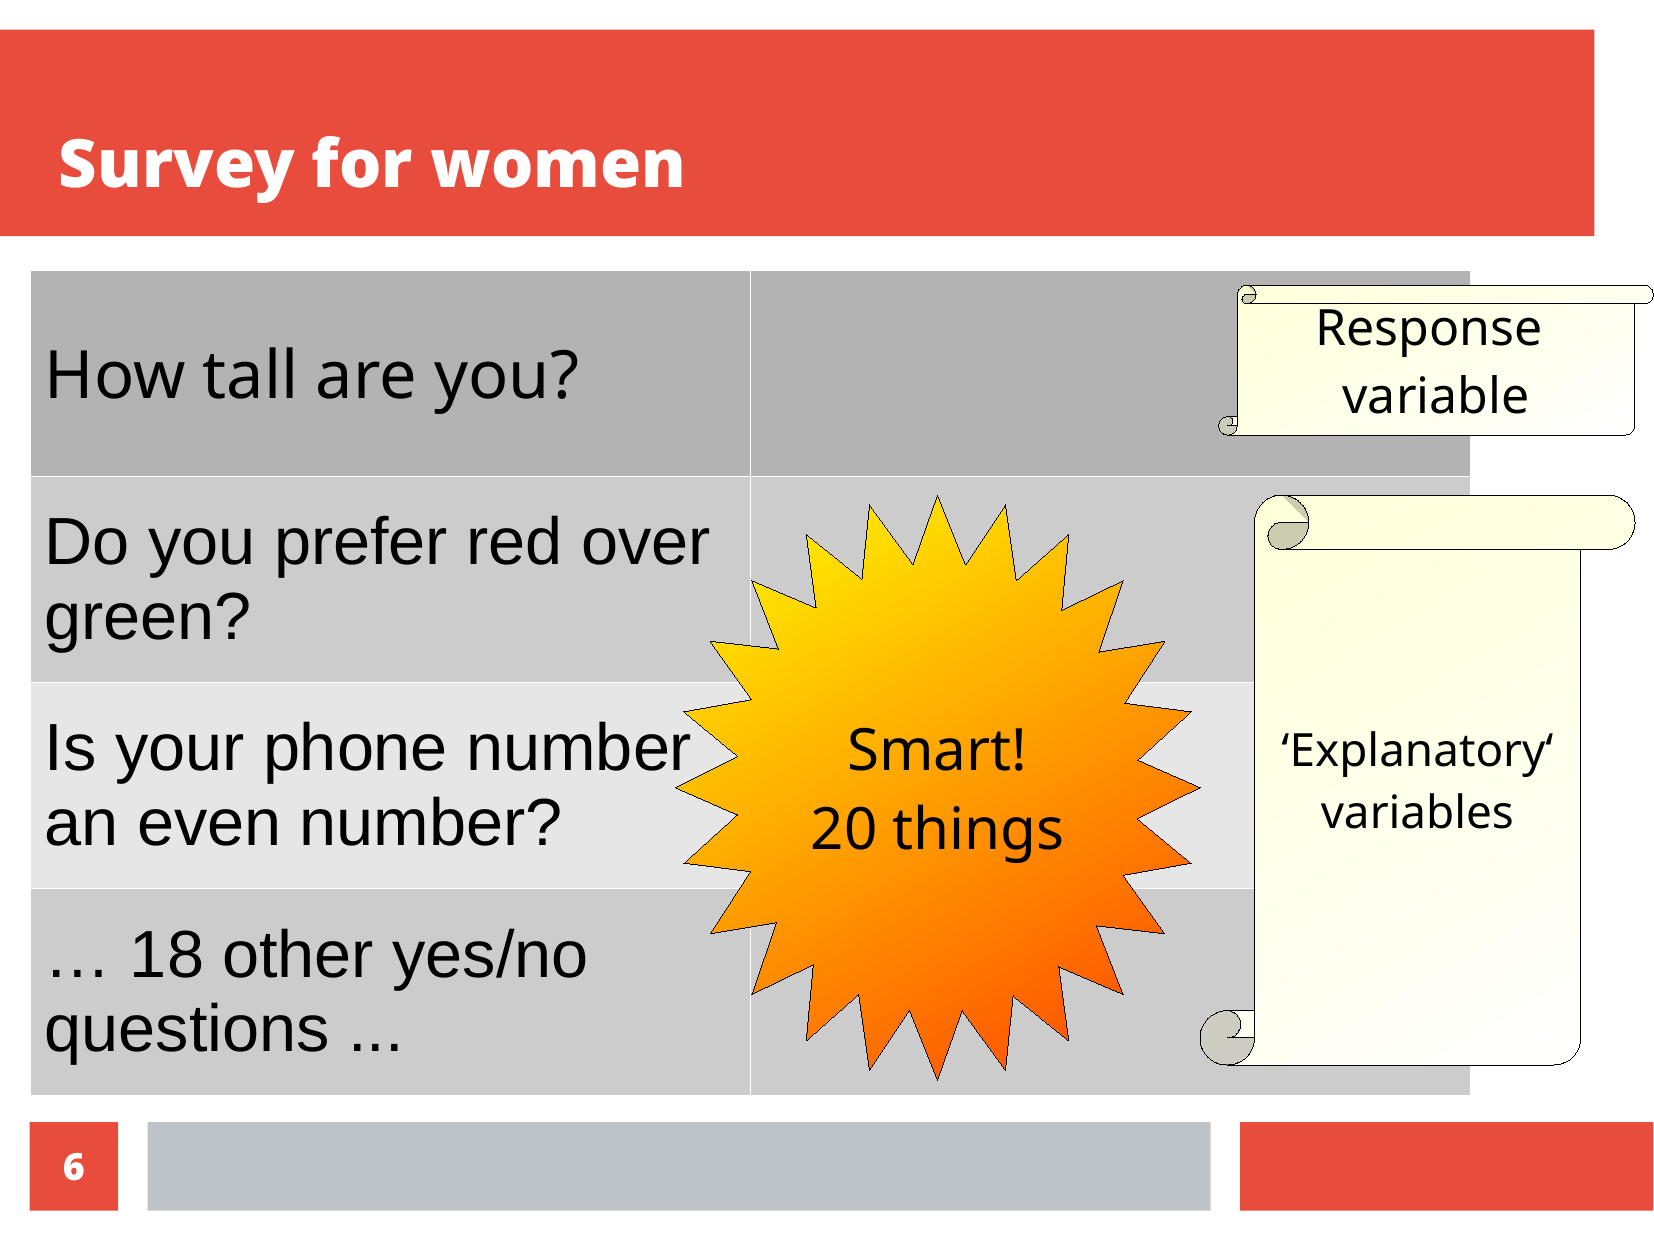

# Survey for women
| How tall are you? | |
| --- | --- |
| Do you prefer red over green? | |
| Is your phone number an even number? | |
| … 18 other yes/no questions ... | |
Response
variable
Smart!
20 things
‘Explanatory‘
variables
6